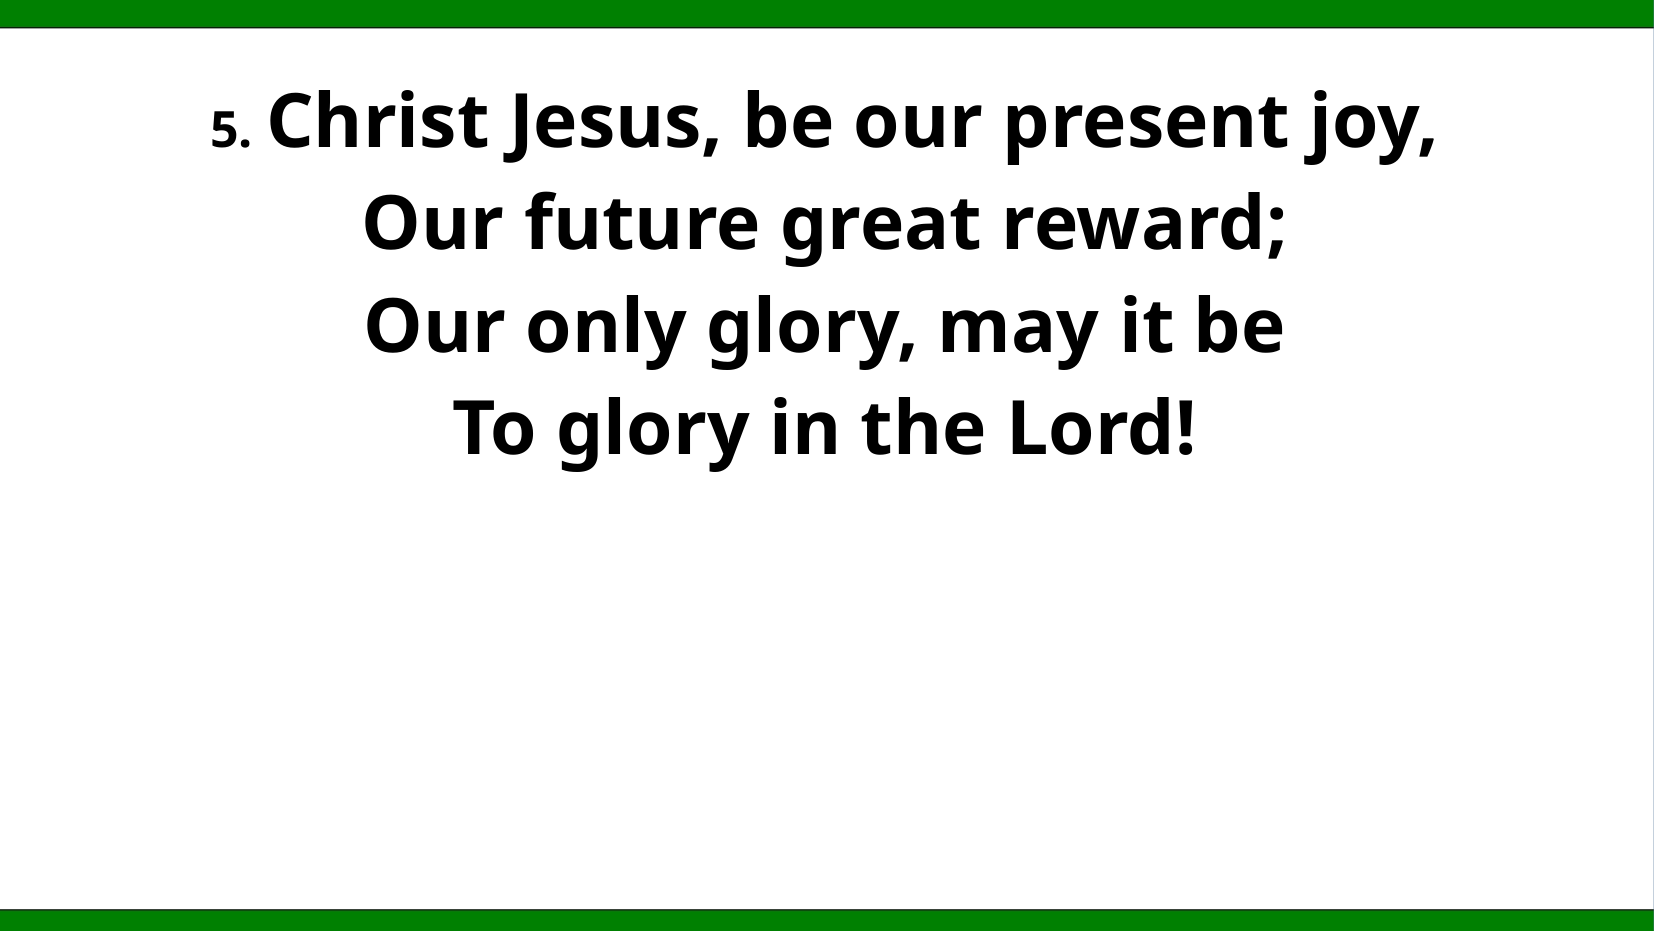

5. Christ Jesus, be our present joy,
Our future great reward;
Our only glory, may it be
To glory in the Lord!